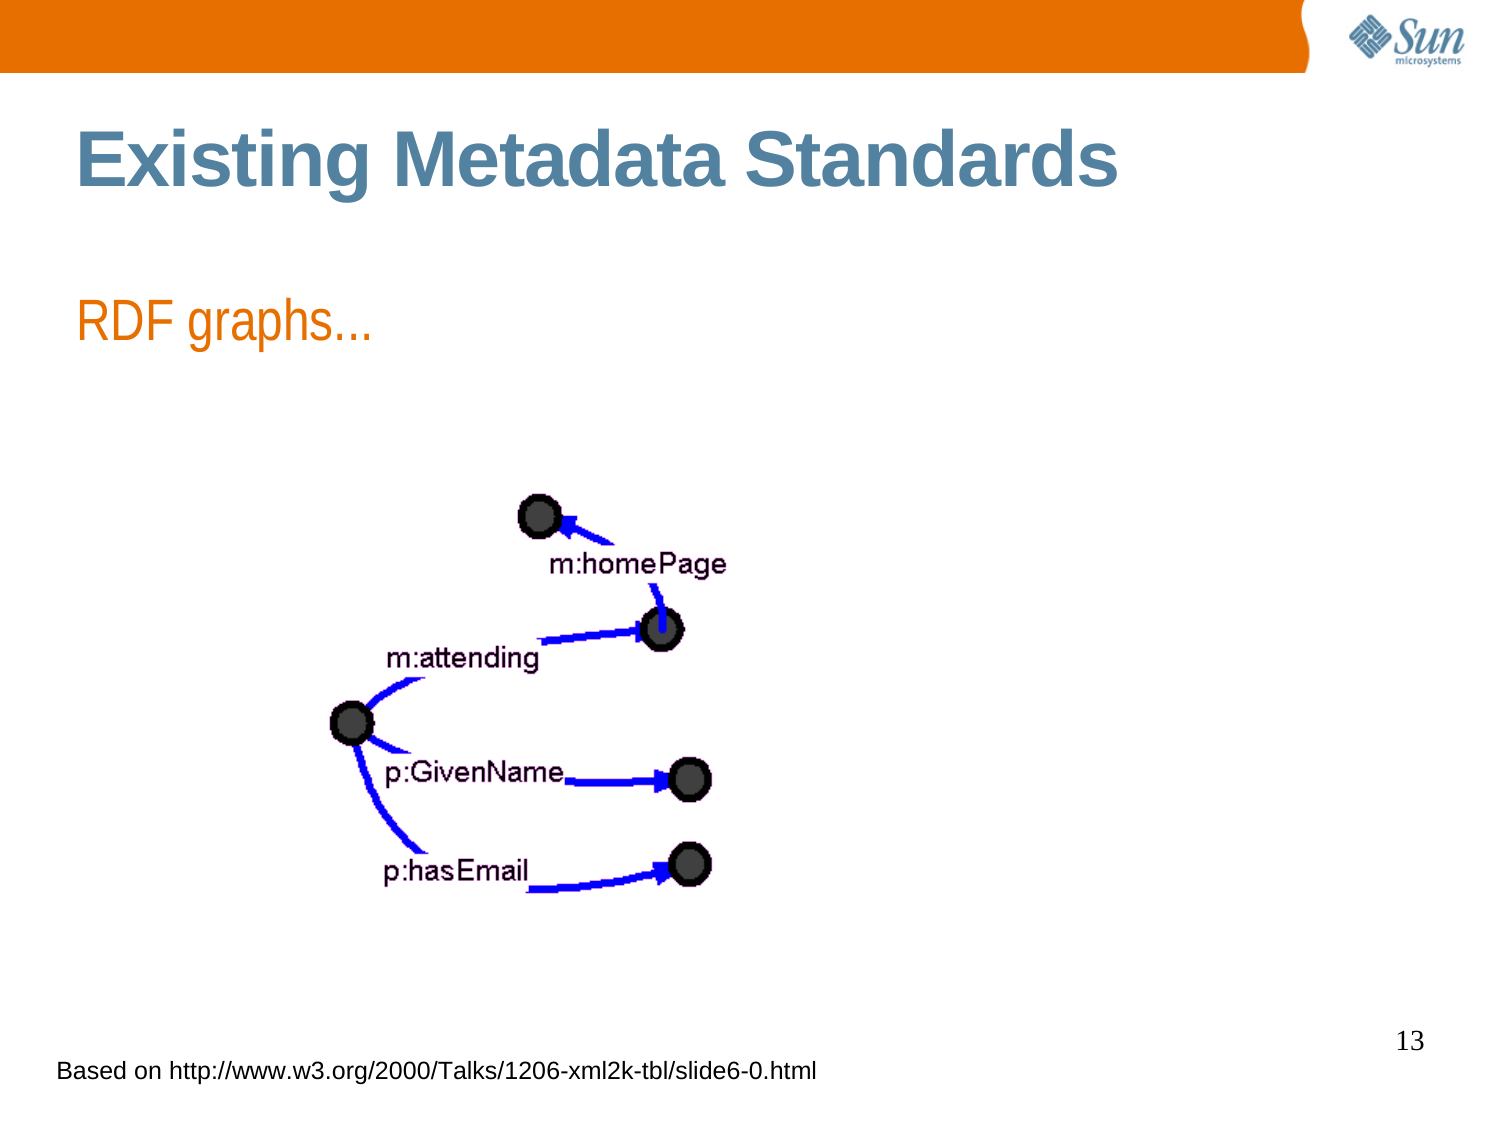

# Existing Metadata Standards
RDF graphs...
13
Based on http://www.w3.org/2000/Talks/1206-xml2k-tbl/slide6-0.html